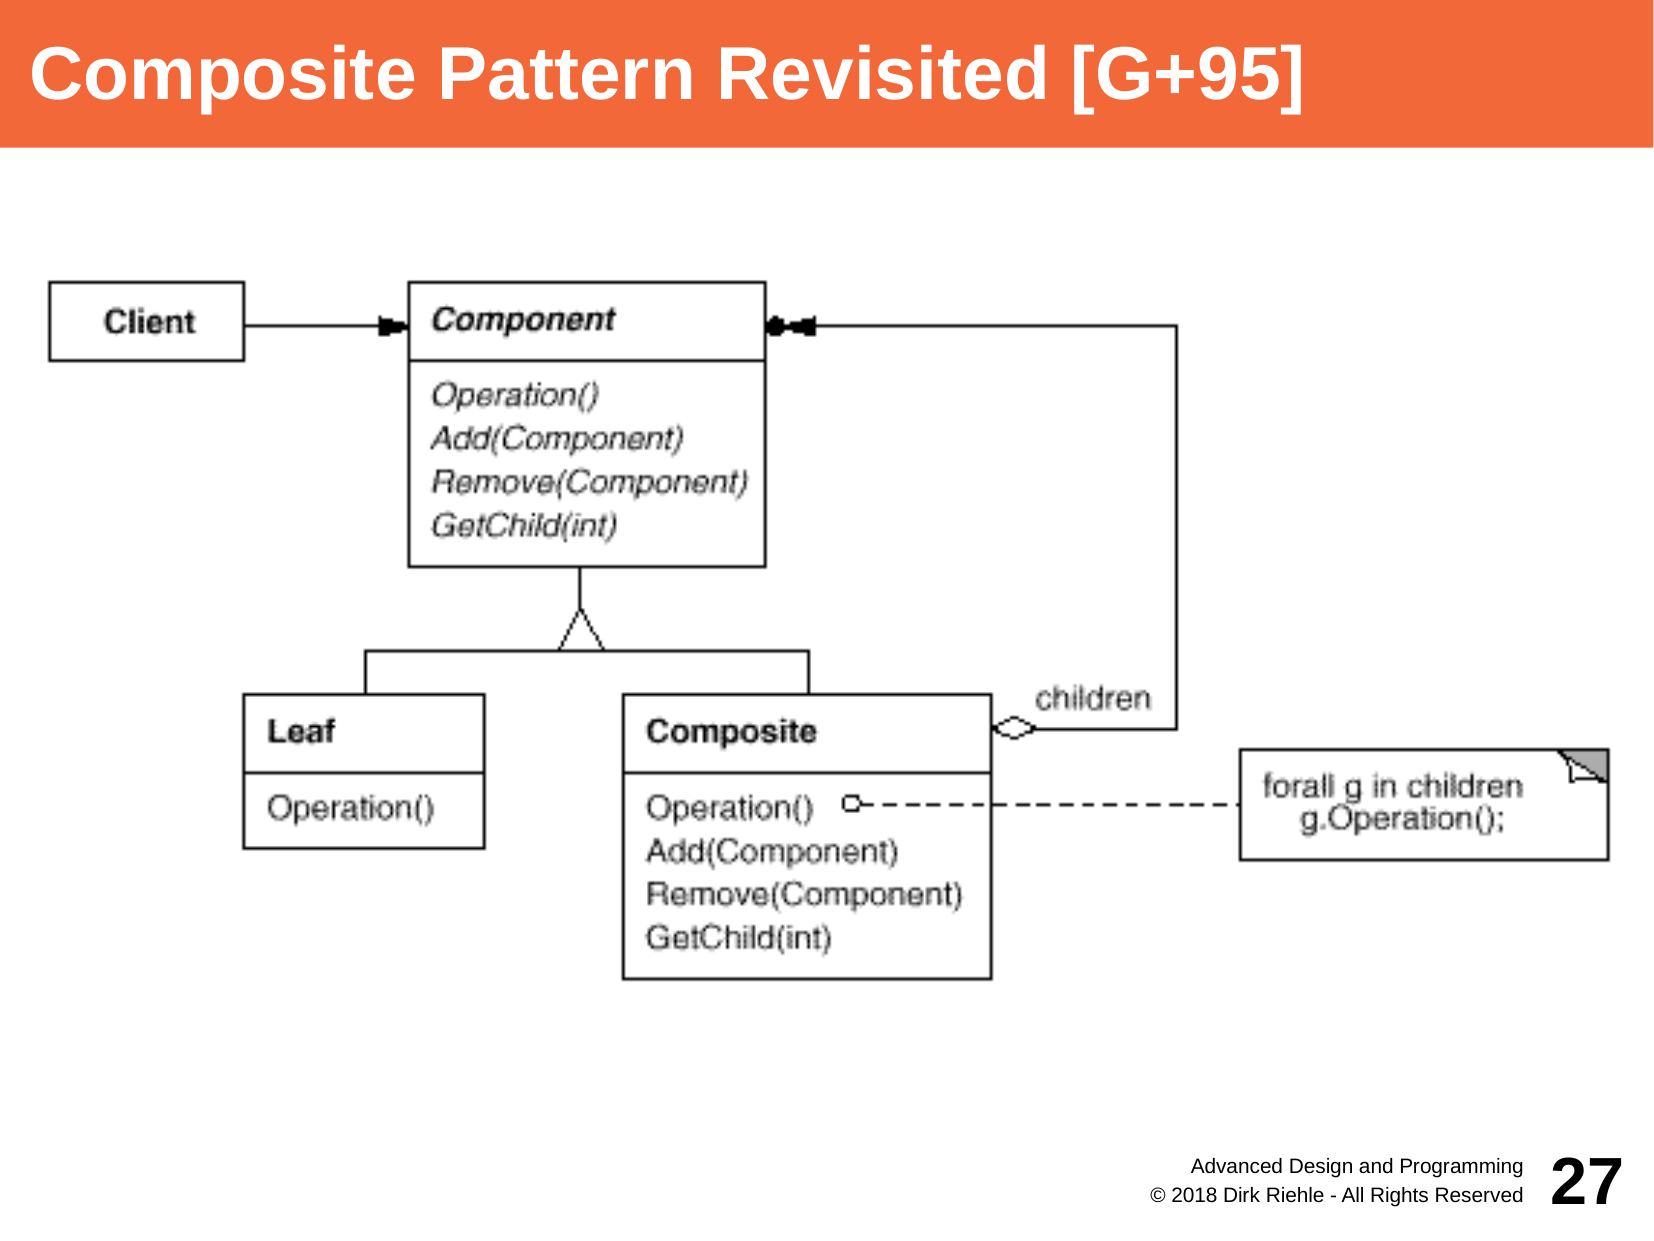

# Composite Pattern Revisited [G+95]
Advanced Design and Programming
27
© 2018 Dirk Riehle - All Rights Reserved